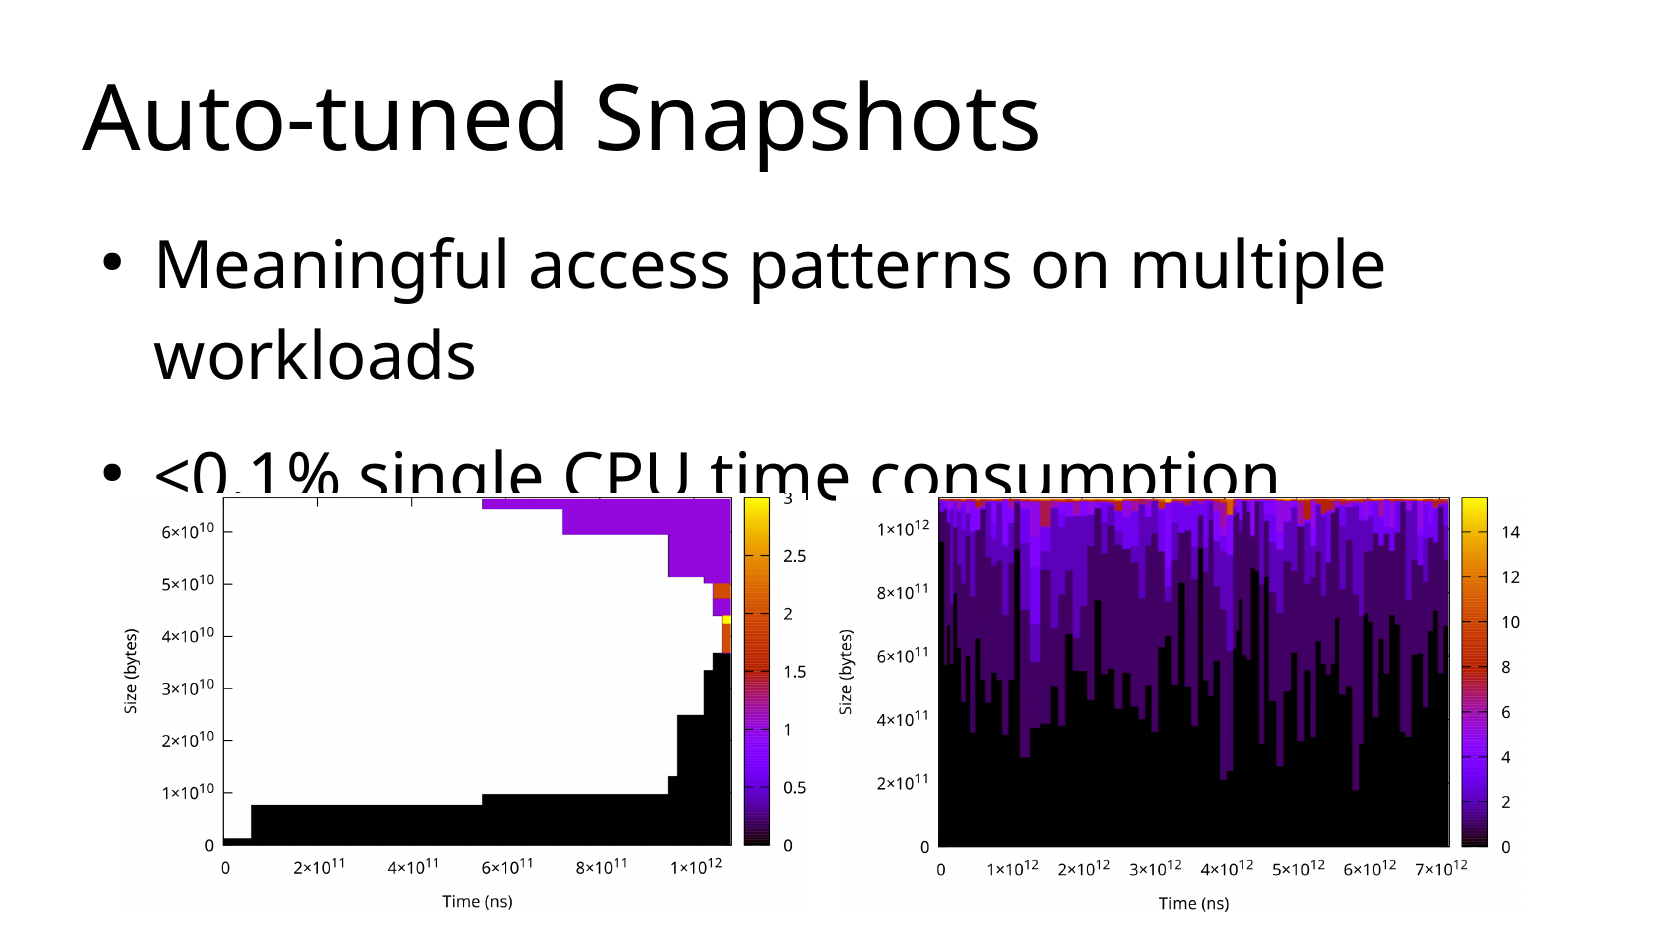

# Auto-tuned Snapshots
Meaningful access patterns on multiple workloads
<0.1% single CPU time consumption